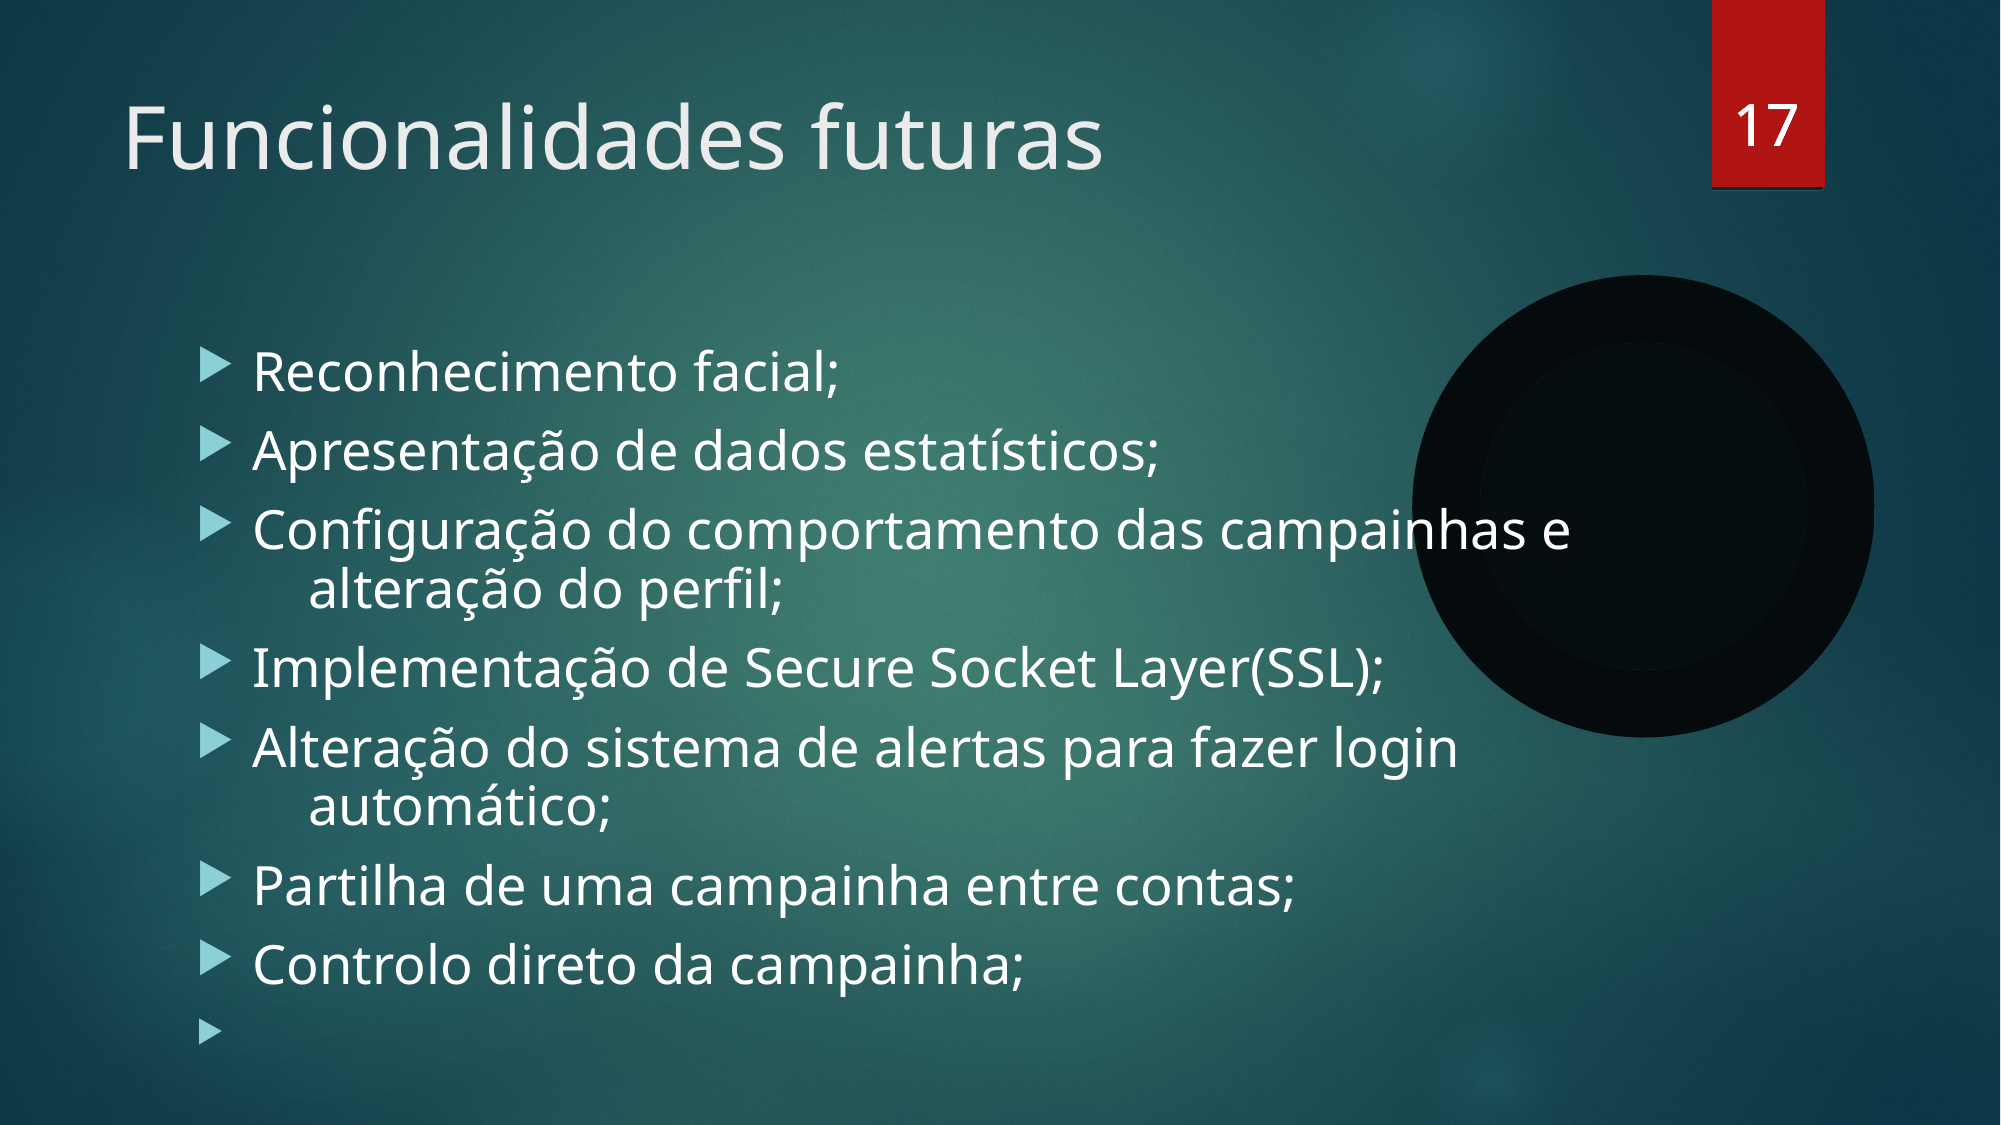

# Funcionalidades futuras
Reconhecimento facial;
Apresentação de dados estatísticos;
Configuração do comportamento das campainhas e alteração do perfil;
Implementação de Secure Socket Layer(SSL);
Alteração do sistema de alertas para fazer login automático;
Partilha de uma campainha entre contas;
Controlo direto da campainha;